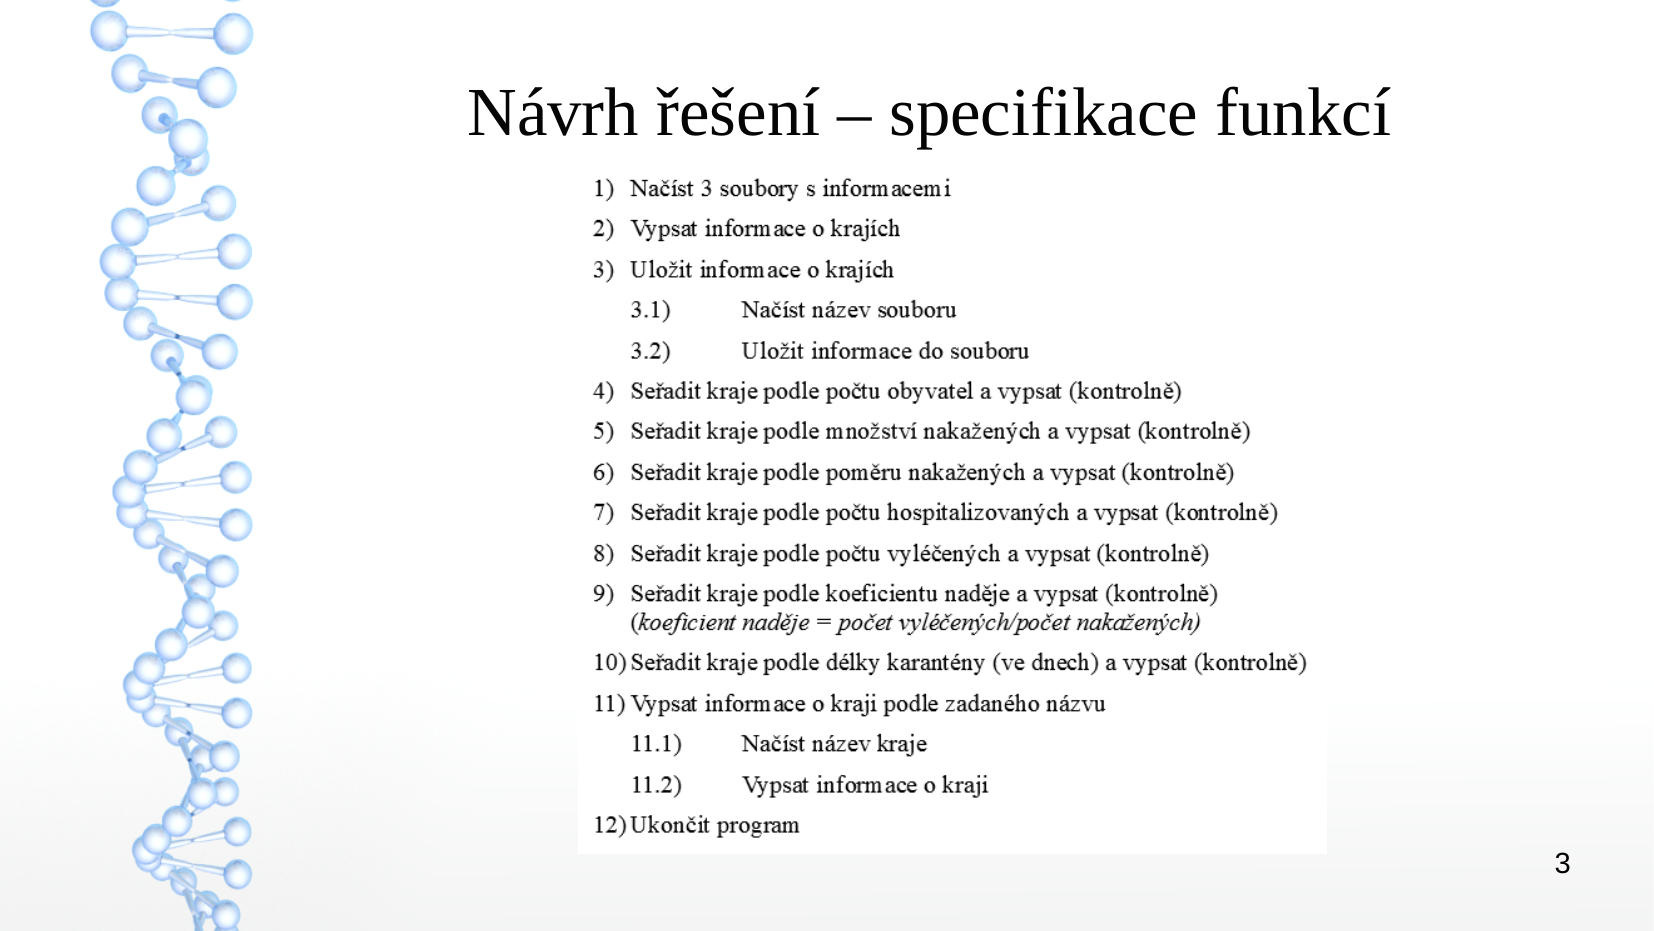

# Návrh řešení – specifikace funkcí
3